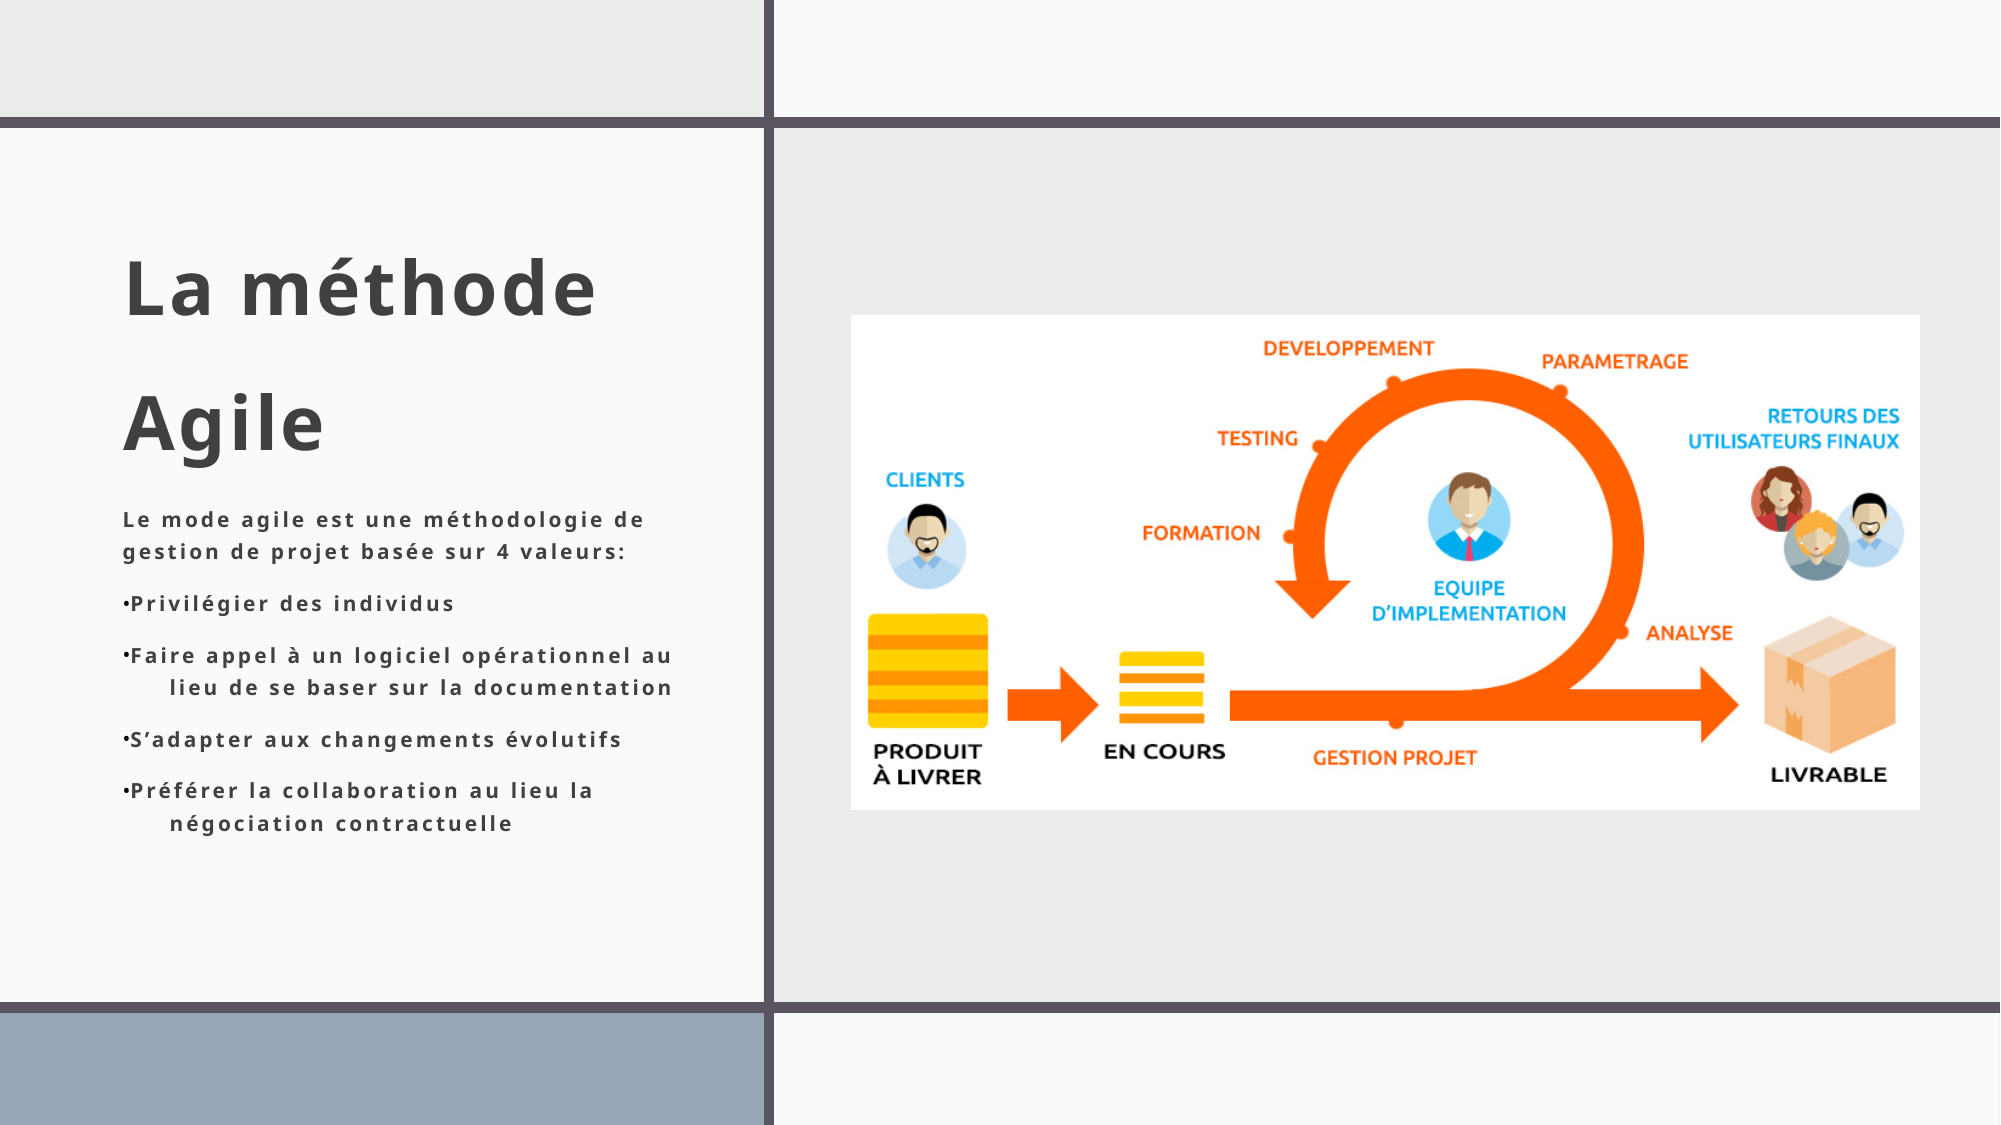

# La méthode Agile
Le mode agile est une méthodologie de gestion de projet basée sur 4 valeurs:
Privilégier des individus
Faire appel à un logiciel opérationnel au lieu de se baser sur la documentation
S’adapter aux changements évolutifs
Préférer la collaboration au lieu la négociation contractuelle